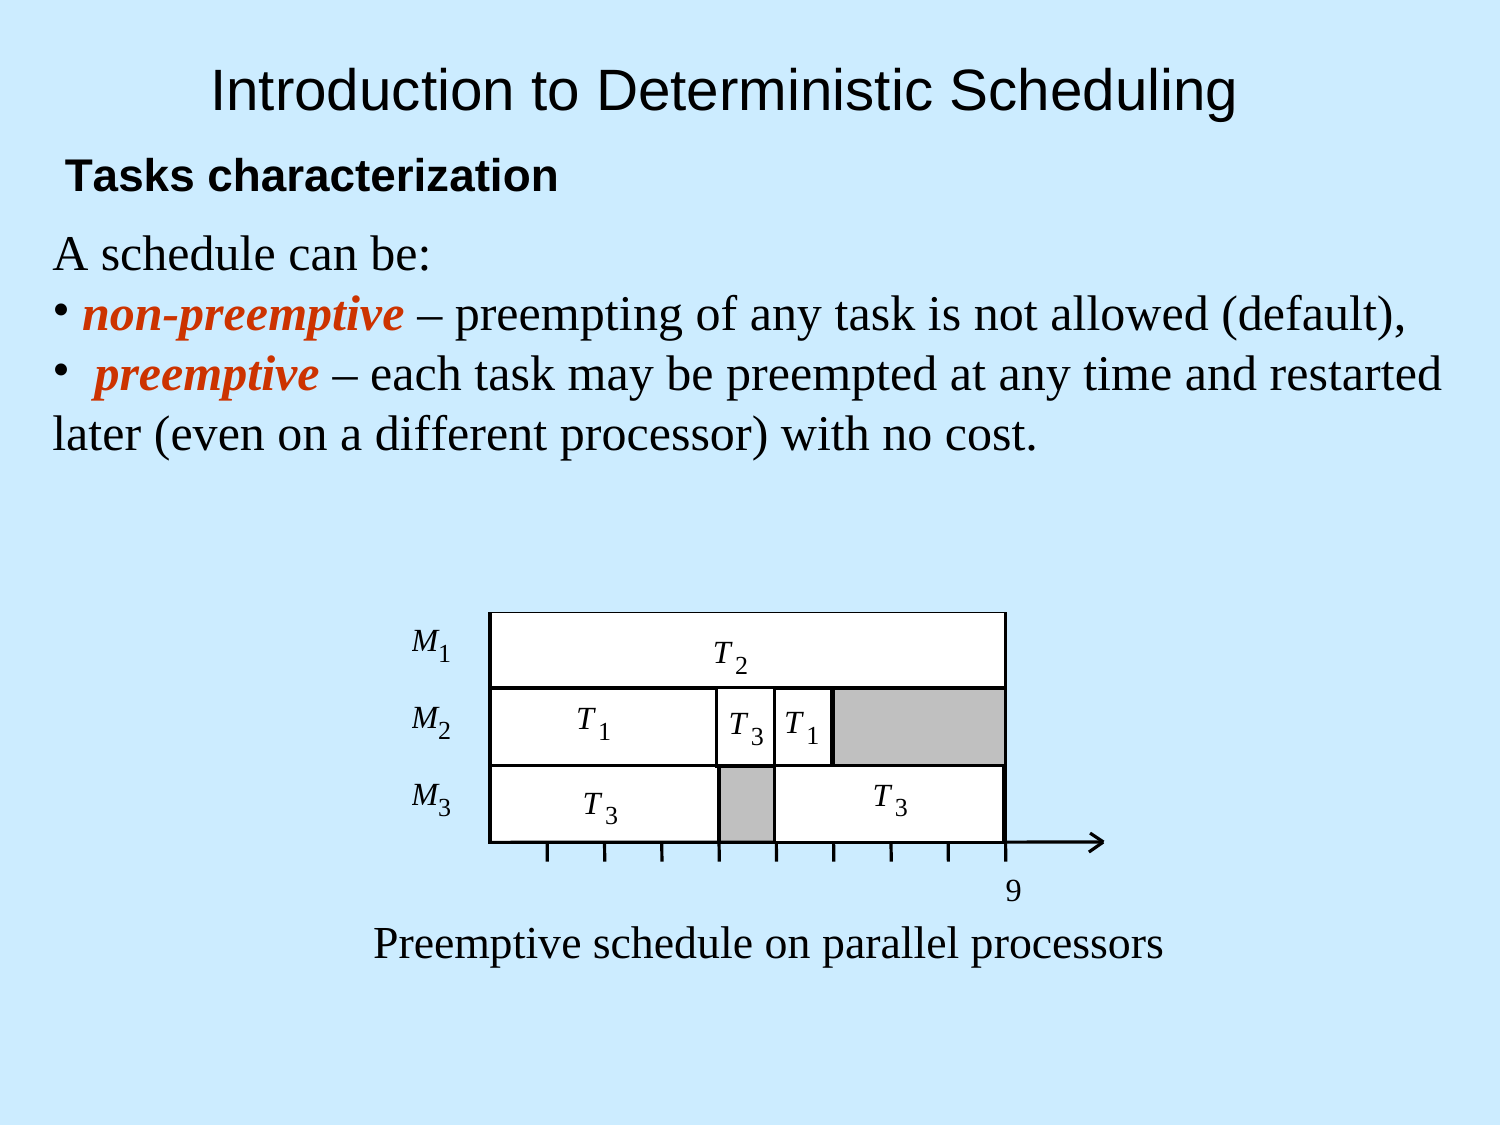

# Introduction to Deterministic Scheduling
Tasks characterization
A schedule can be:
 non-preemptive – preempting of any task is not allowed (default),
 preemptive – each task may be preempted at any time and restarted later (even on a different processor) with no cost.
Preemptive schedule on parallel processors